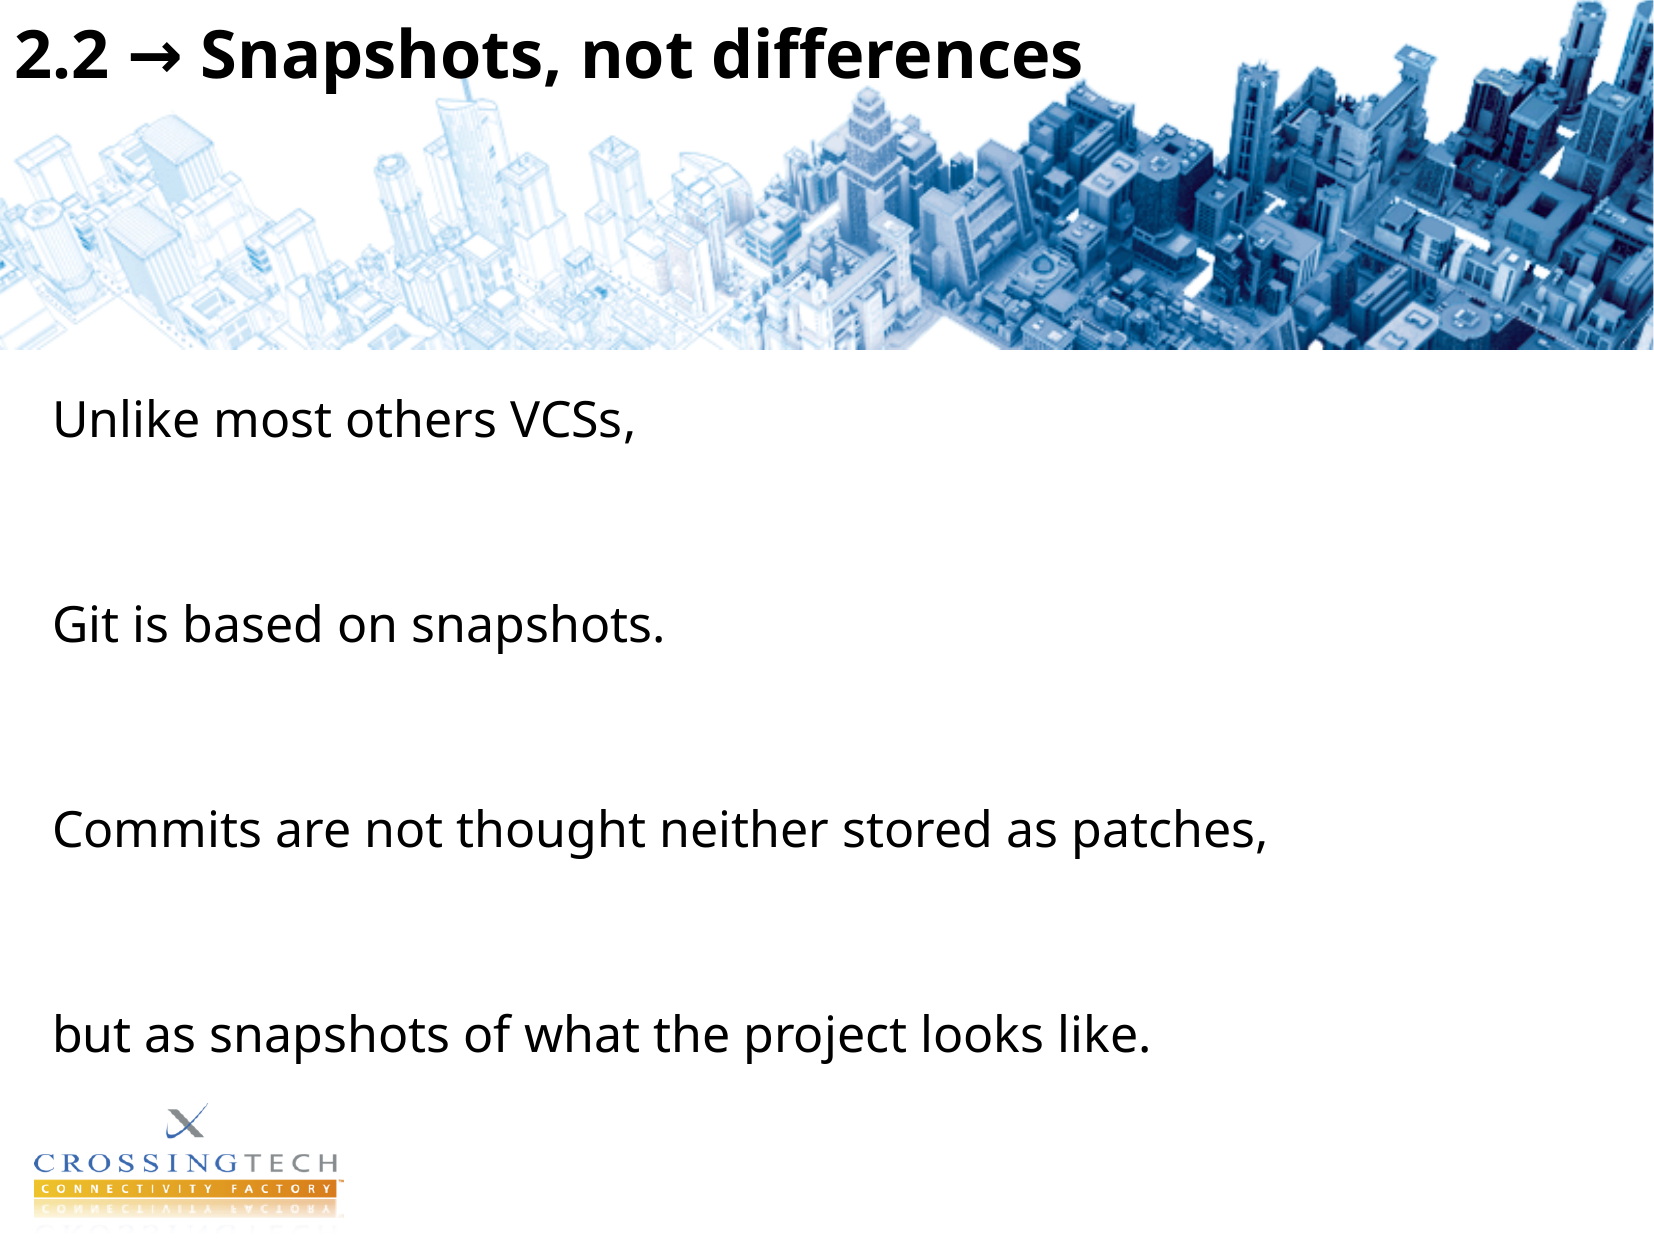

2.2 → Snapshots, not differences
Unlike most others VCSs,
Git is based on snapshots.
Commits are not thought neither stored as patches,
but as snapshots of what the project looks like.